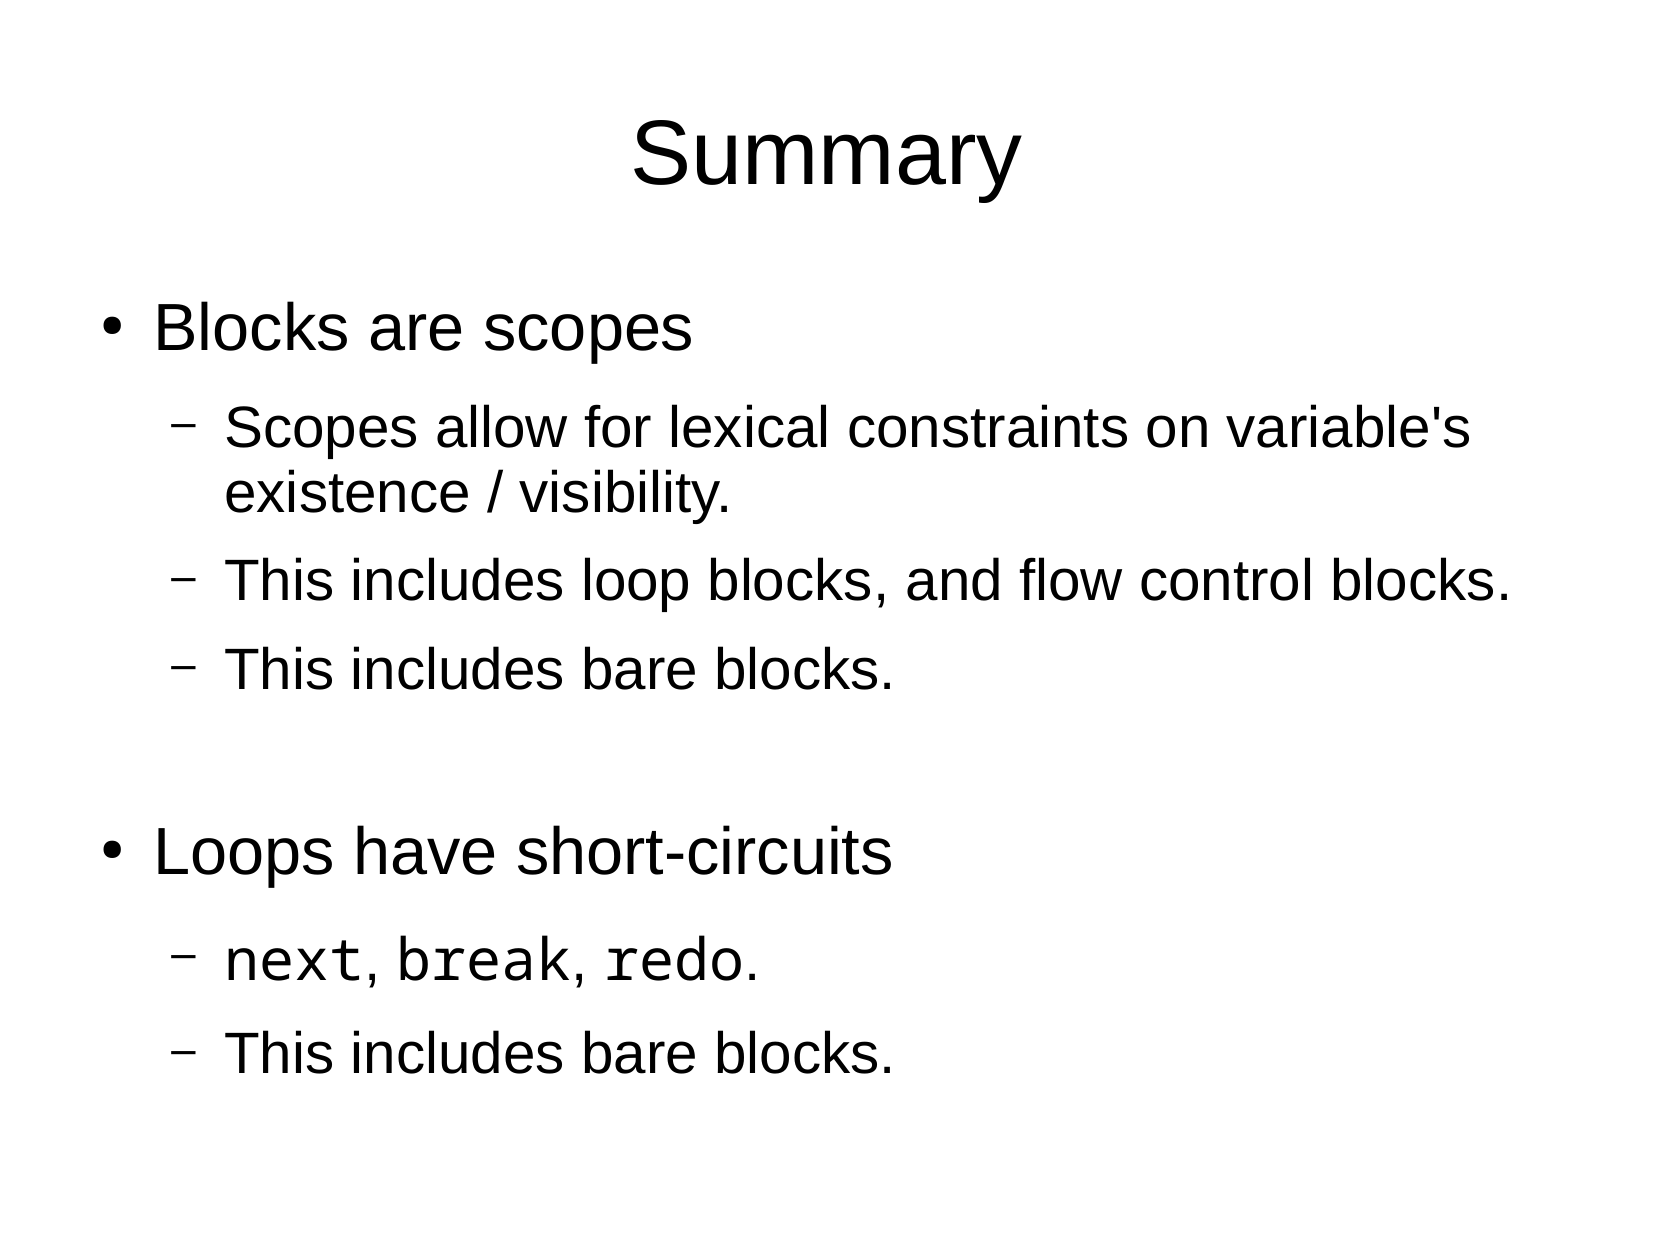

# Summary
Blocks are scopes
Scopes allow for lexical constraints on variable's existence / visibility.
This includes loop blocks, and flow control blocks.
This includes bare blocks.
Loops have short-circuits
next, break, redo.
This includes bare blocks.